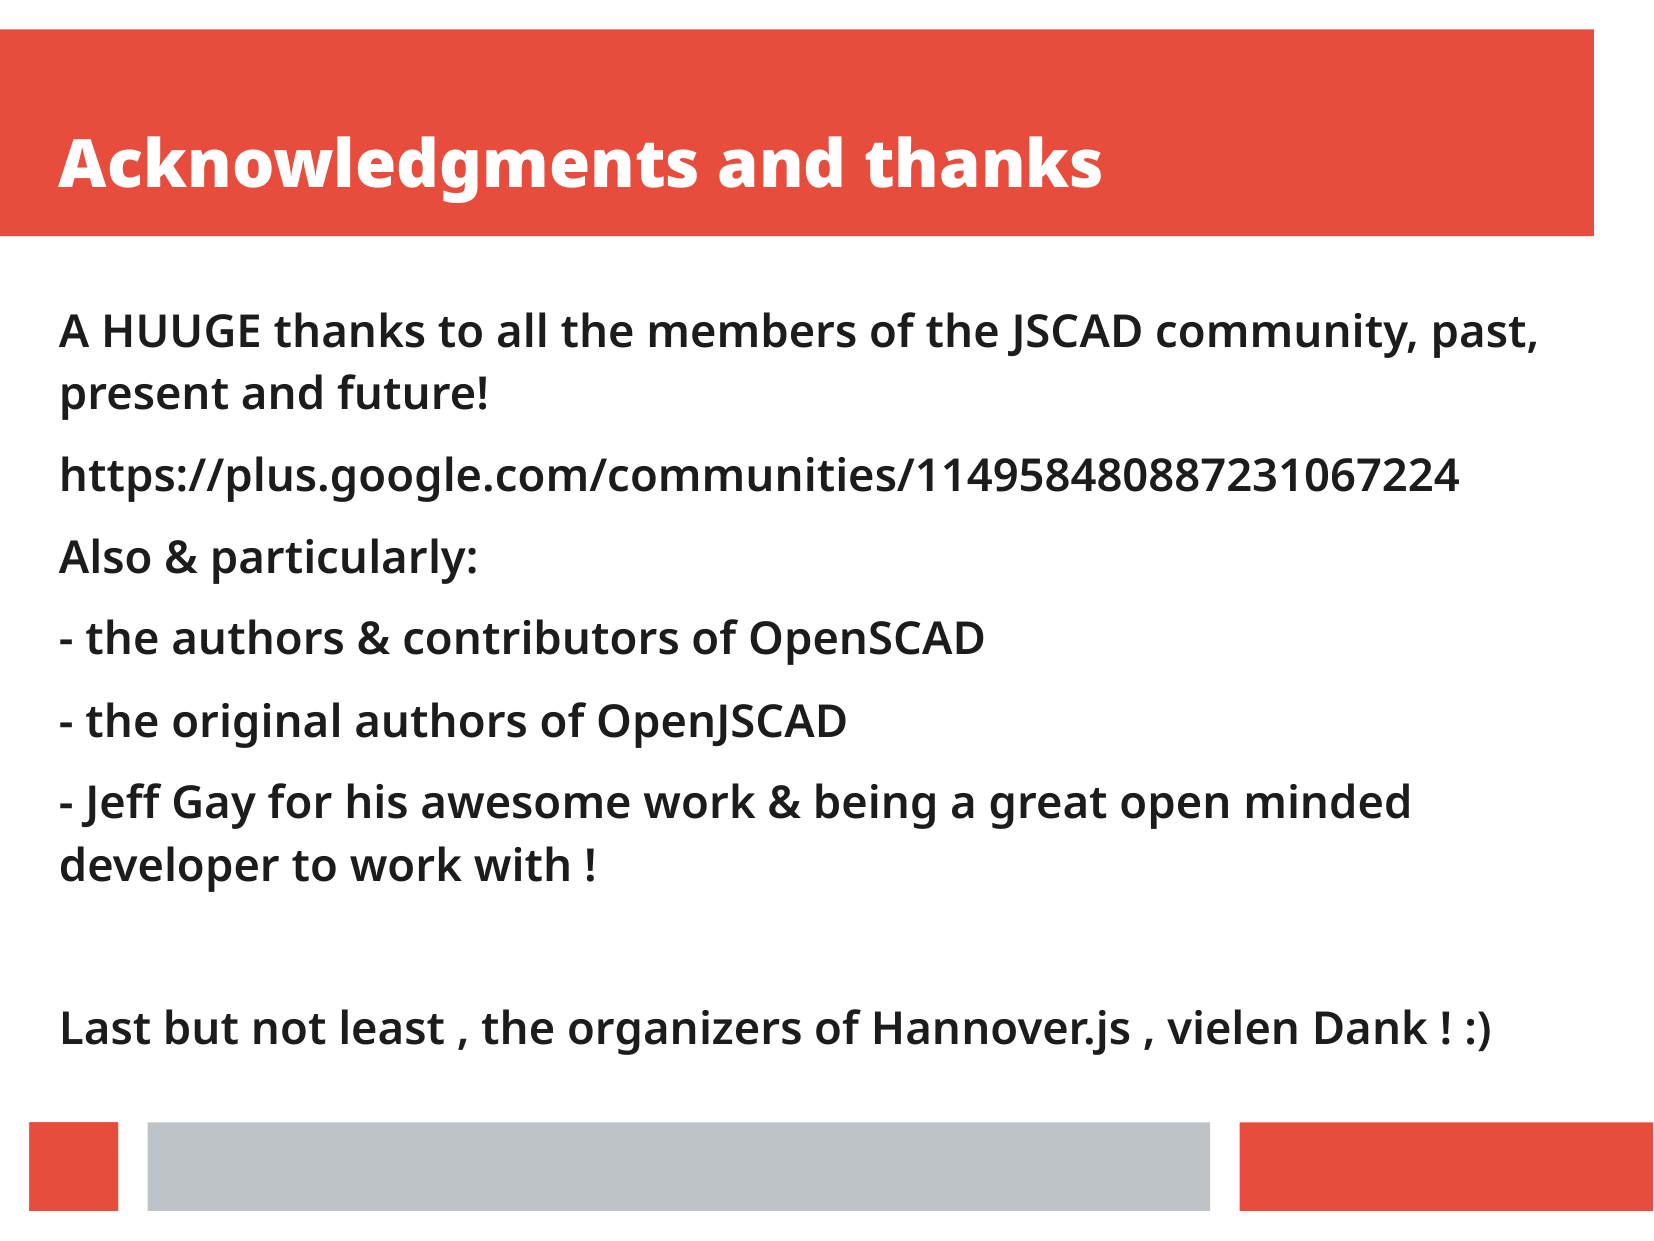

# Acknowledgments and thanks
A HUUGE thanks to all the members of the JSCAD community, past, present and future!
https://plus.google.com/communities/114958480887231067224
Also & particularly:
- the authors & contributors of OpenSCAD
- the original authors of OpenJSCAD
- Jeff Gay for his awesome work & being a great open minded developer to work with !
Last but not least , the organizers of Hannover.js , vielen Dank ! :)
39